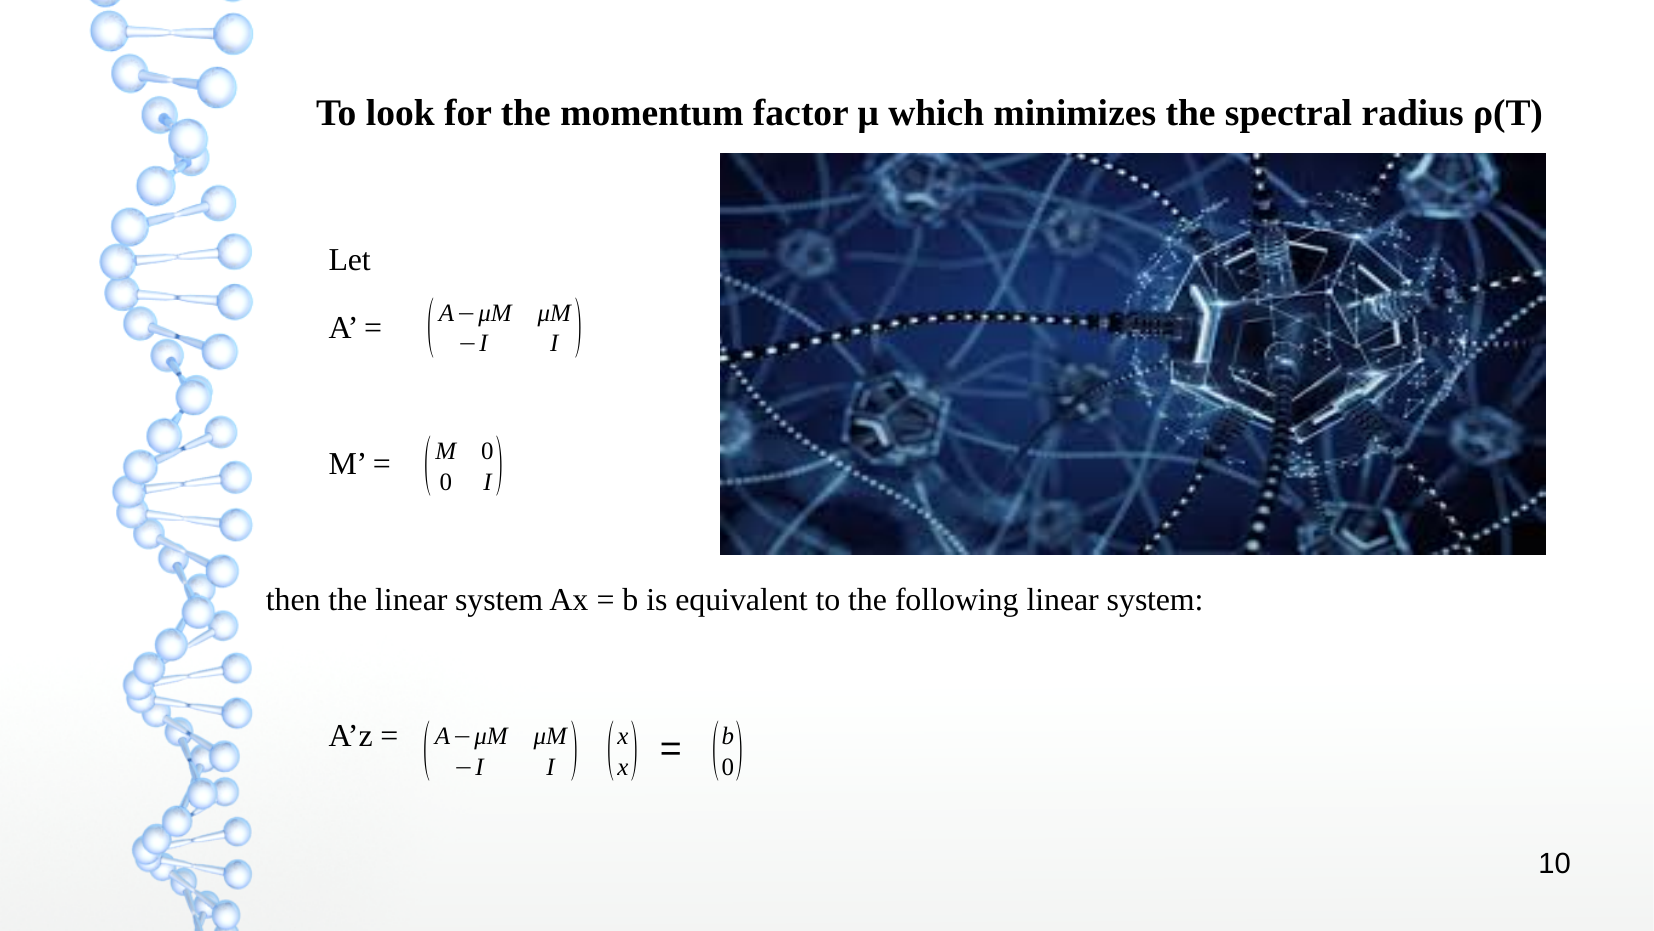

# To look for the momentum factor μ which minimizes the spectral radius ρ(T)
Let
A’ =
M’ =
then the linear system Ax = b is equivalent to the following linear system:
A’z =
=
10